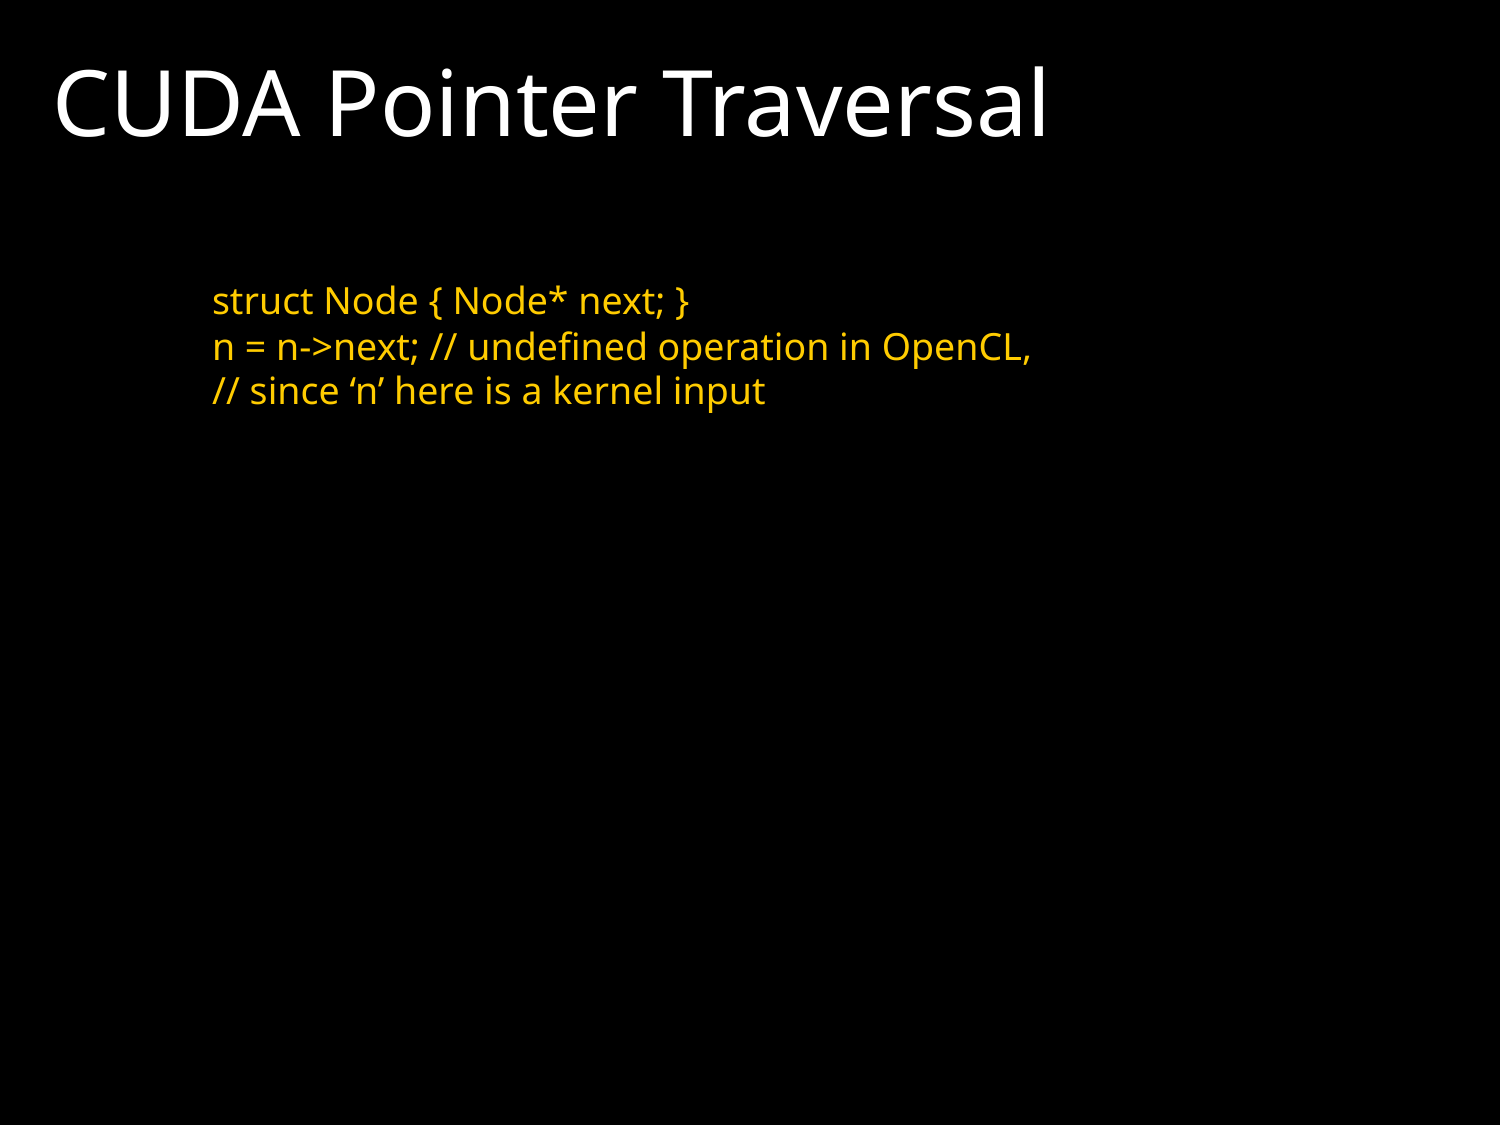

CUDA Pointer Traversal
struct Node { Node* next; }
n = n->next; // undefined operation in OpenCL,
// since ‘n’ here is a kernel input